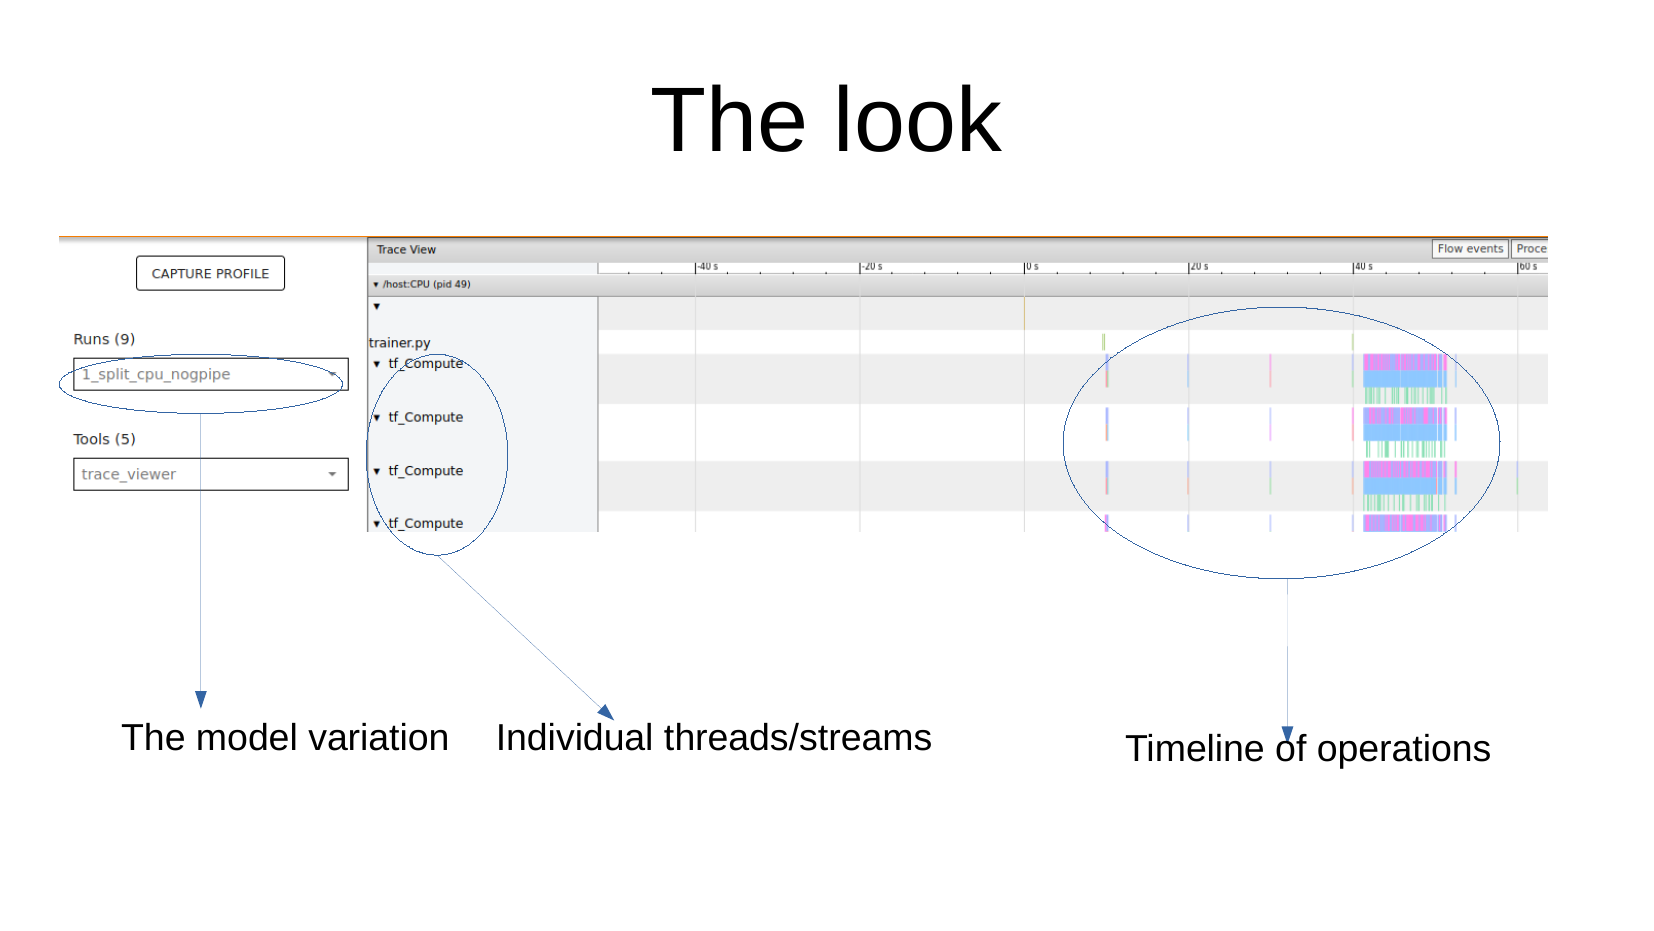

# The look
The model variation
Individual threads/streams
Timeline of operations